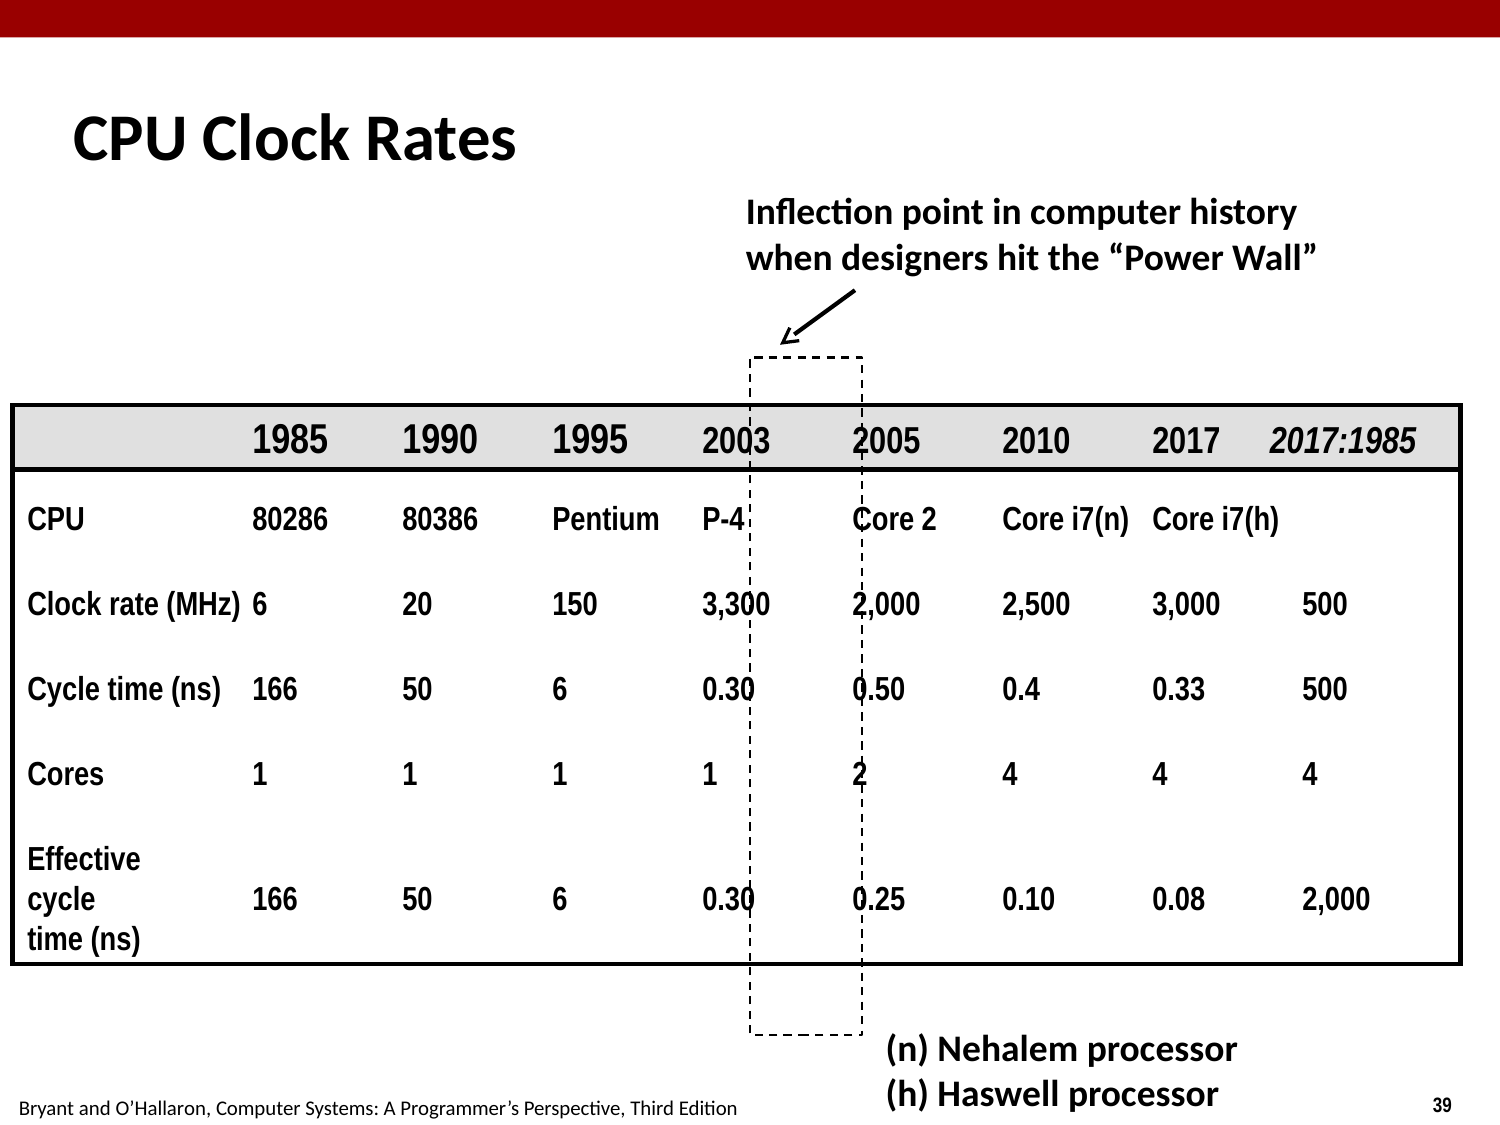

# CPU Clock Rates
Inflection point in computer history
when designers hit the “Power Wall”
			1985	1990	1995	2003		2005		2010		2017	 2017:1985
CPU	 		80286	80386	Pentium	P-4		Core 2	Core i7(n)	Core i7(h)
Clock rate (MHz) 	6		20		150		3,300		2,000		2,500		3,000		500
Cycle time (ns)	166		50		6		0.30		0.50		0.4		0.33		500
Cores	 	1 		1		1		1		2		4		4		4
Effective
cycle 		166		50		6		0.30		0.25		0.10		0.08		2,000
time (ns)
(n) Nehalem processor
(h) Haswell processor